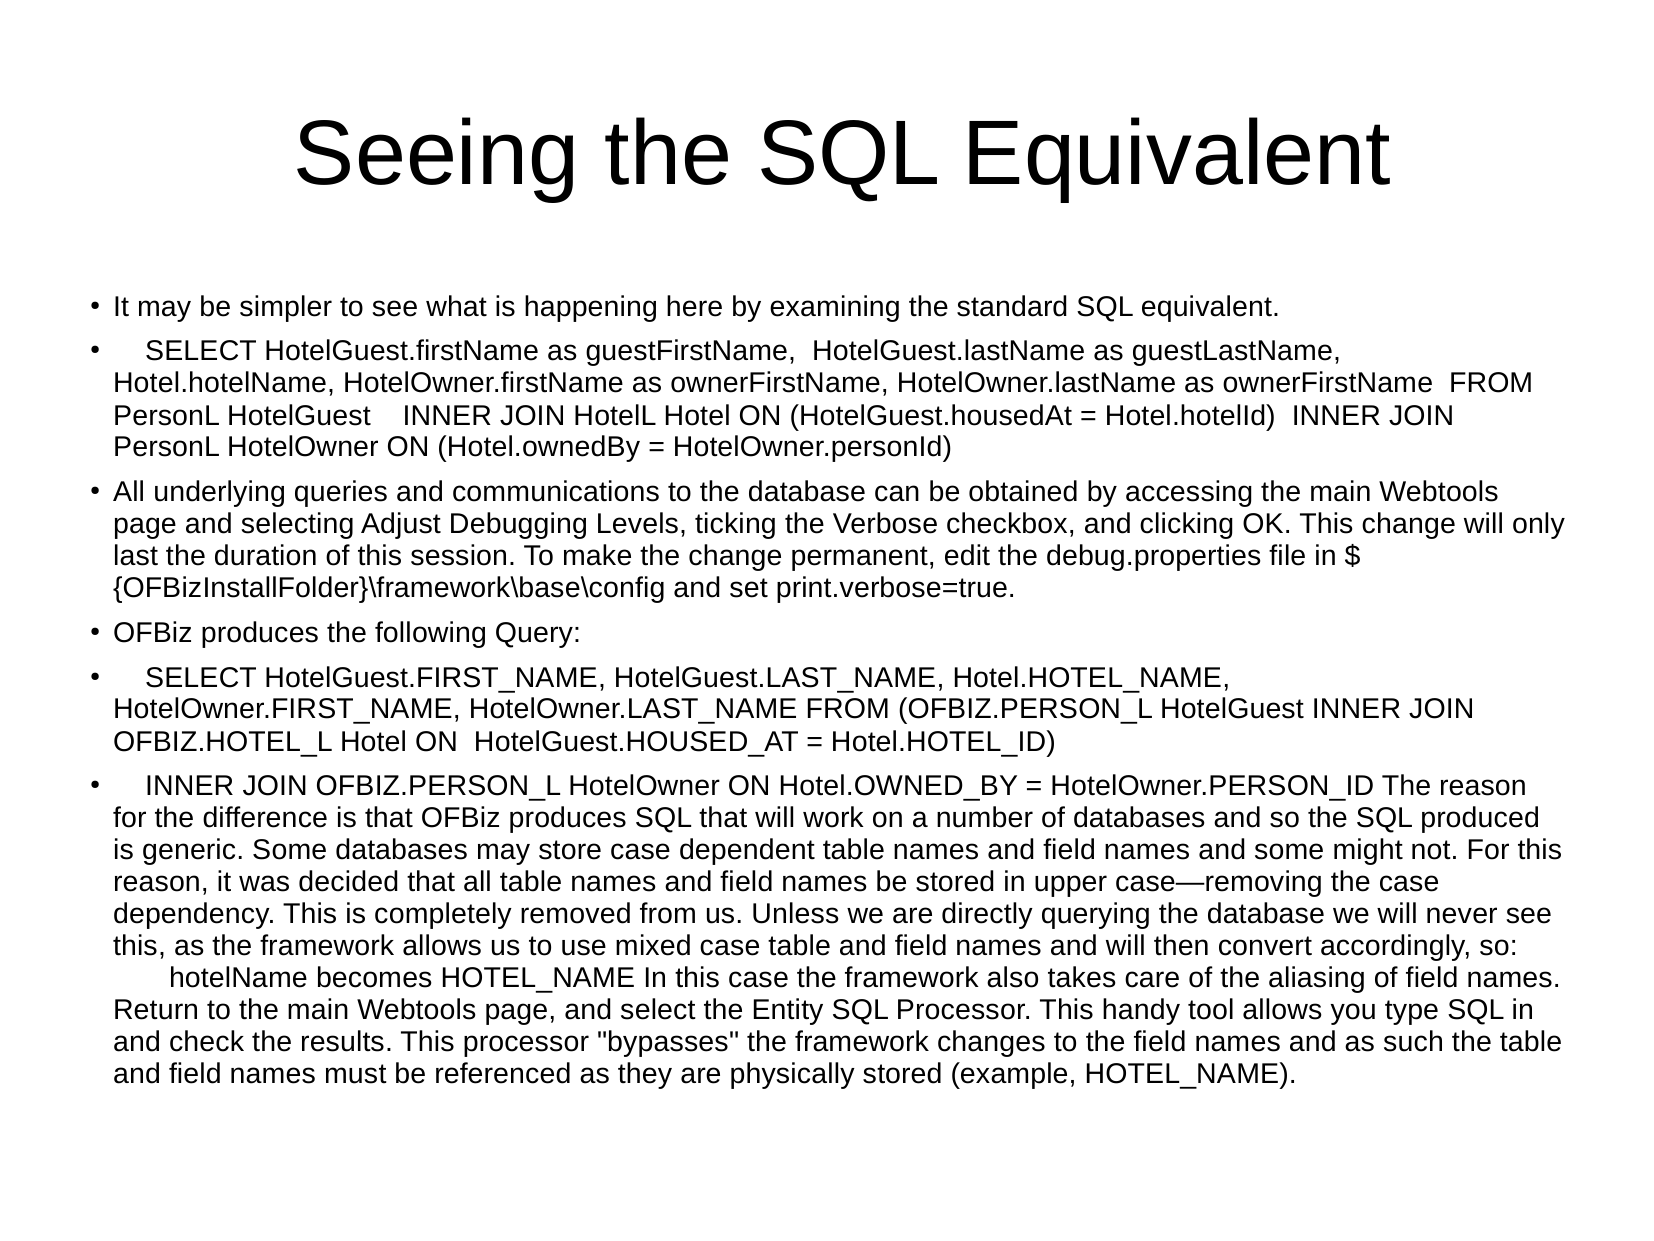

# Seeing the SQL Equivalent
It may be simpler to see what is happening here by examining the standard SQL equivalent.
 SELECT HotelGuest.firstName as guestFirstName, HotelGuest.lastName as guestLastName, Hotel.hotelName, HotelOwner.firstName as ownerFirstName, HotelOwner.lastName as ownerFirstName FROM PersonL HotelGuest INNER JOIN HotelL Hotel ON (HotelGuest.housedAt = Hotel.hotelId) INNER JOIN PersonL HotelOwner ON (Hotel.ownedBy = HotelOwner.personId)
All underlying queries and communications to the database can be obtained by accessing the main Webtools page and selecting Adjust Debugging Levels, ticking the Verbose checkbox, and clicking OK. This change will only last the duration of this session. To make the change permanent, edit the debug.properties file in ${OFBizInstallFolder}\framework\base\config and set print.verbose=true.
OFBiz produces the following Query:
 SELECT HotelGuest.FIRST_NAME, HotelGuest.LAST_NAME, Hotel.HOTEL_NAME, HotelOwner.FIRST_NAME, HotelOwner.LAST_NAME FROM (OFBIZ.PERSON_L HotelGuest INNER JOIN OFBIZ.HOTEL_L Hotel ON HotelGuest.HOUSED_AT = Hotel.HOTEL_ID)
 INNER JOIN OFBIZ.PERSON_L HotelOwner ON Hotel.OWNED_BY = HotelOwner.PERSON_ID The reason for the difference is that OFBiz produces SQL that will work on a number of databases and so the SQL produced is generic. Some databases may store case dependent table names and field names and some might not. For this reason, it was decided that all table names and field names be stored in upper case—removing the case dependency. This is completely removed from us. Unless we are directly querying the database we will never see this, as the framework allows us to use mixed case table and field names and will then convert accordingly, so: hotelName becomes HOTEL_NAME In this case the framework also takes care of the aliasing of field names. Return to the main Webtools page, and select the Entity SQL Processor. This handy tool allows you type SQL in and check the results. This processor "bypasses" the framework changes to the field names and as such the table and field names must be referenced as they are physically stored (example, HOTEL_NAME).